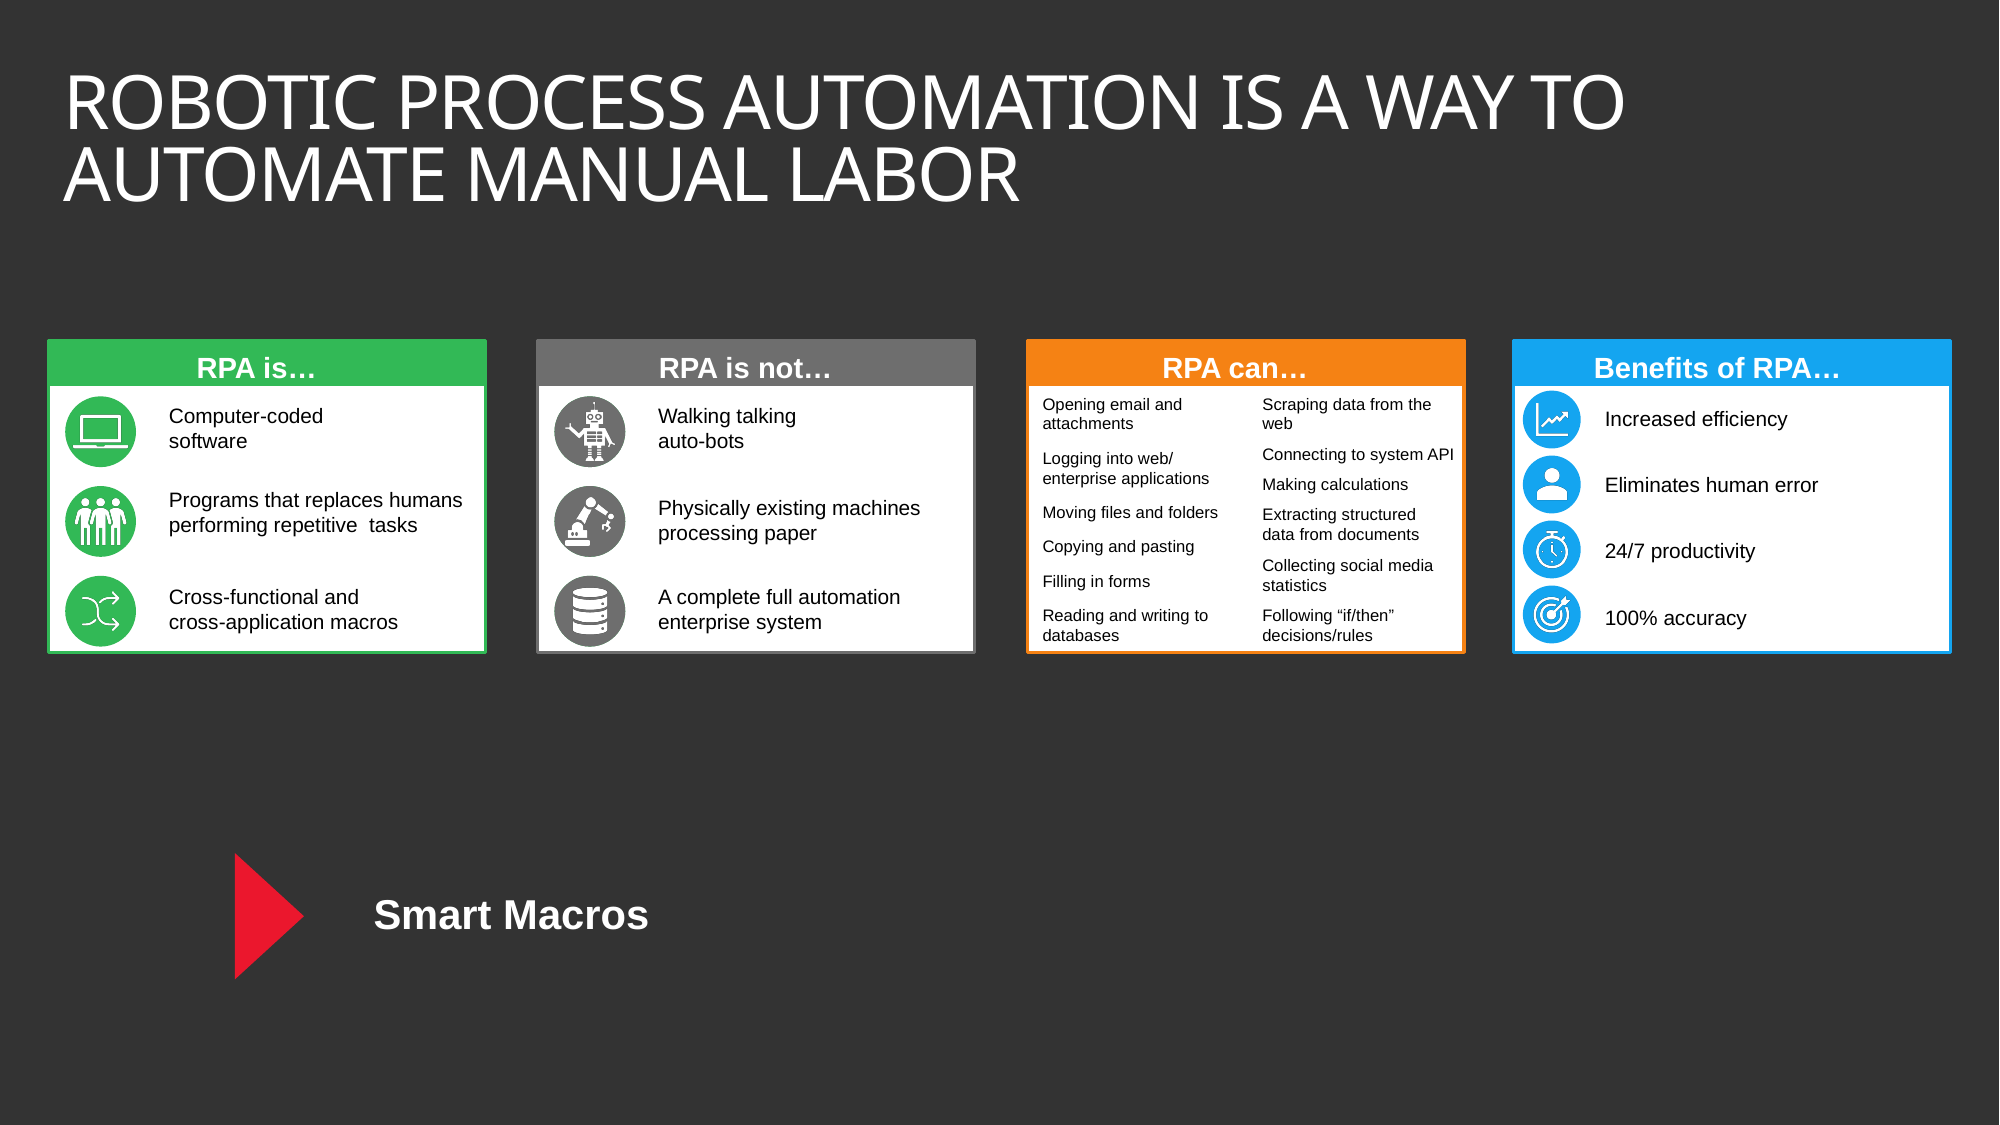

Robotic Process Automation is a way to automate manual labor
RPA is…
Computer-coded software
Programs that replaces humans performing repetitive tasks
Cross-functional and cross-application macros
RPA is not…
Walking talking auto-bots
Physically existing machines processing paper
A complete full automation enterprise system
RPA can…
Opening email and attachments
Scraping data from the web
Connecting to system API
Logging into web/ enterprise applications
Making calculations
Moving files and folders
Extracting structured data from documents
Copying and pasting
Collecting social media statistics
Filling in forms
Reading and writing to databases
Following “if/then” decisions/rules
Benefits of RPA…
Increased efficiency
Eliminates human error
24/7 productivity
100% accuracy
Smart Macros